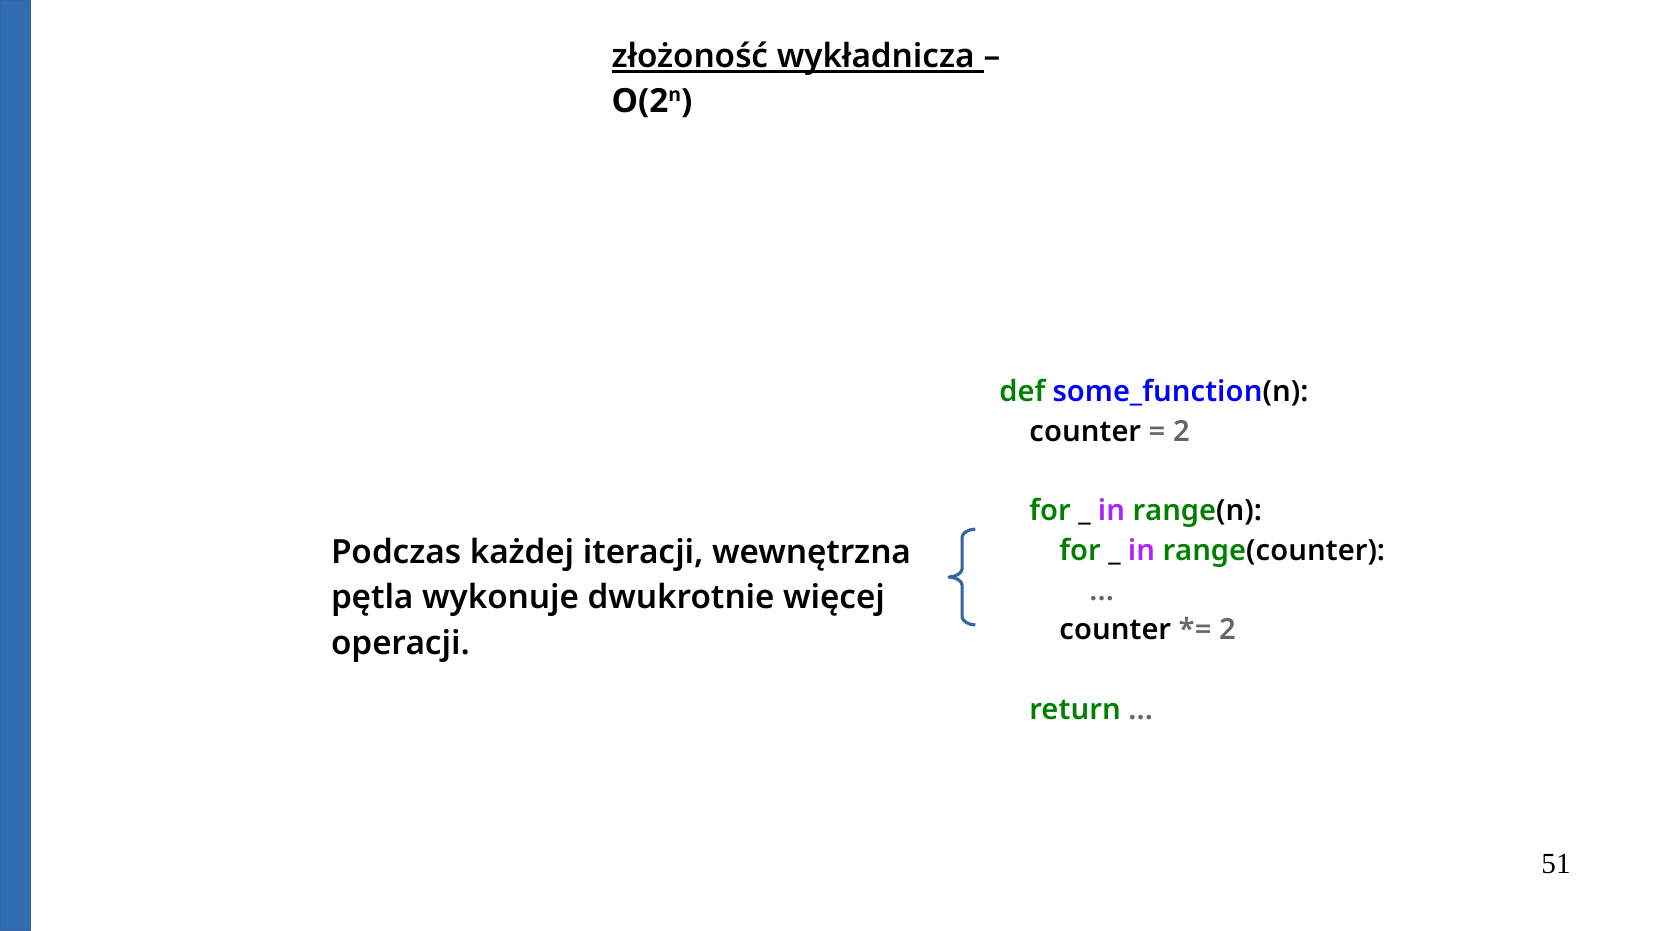

złożoność wykładnicza – O(2n)
def some_function(n):
 counter = 2
 for _ in range(n):
 for _ in range(counter):
 ...
 counter *= 2
 return ...
Podczas każdej iteracji, wewnętrzna pętla wykonuje dwukrotnie więcej operacji.
51